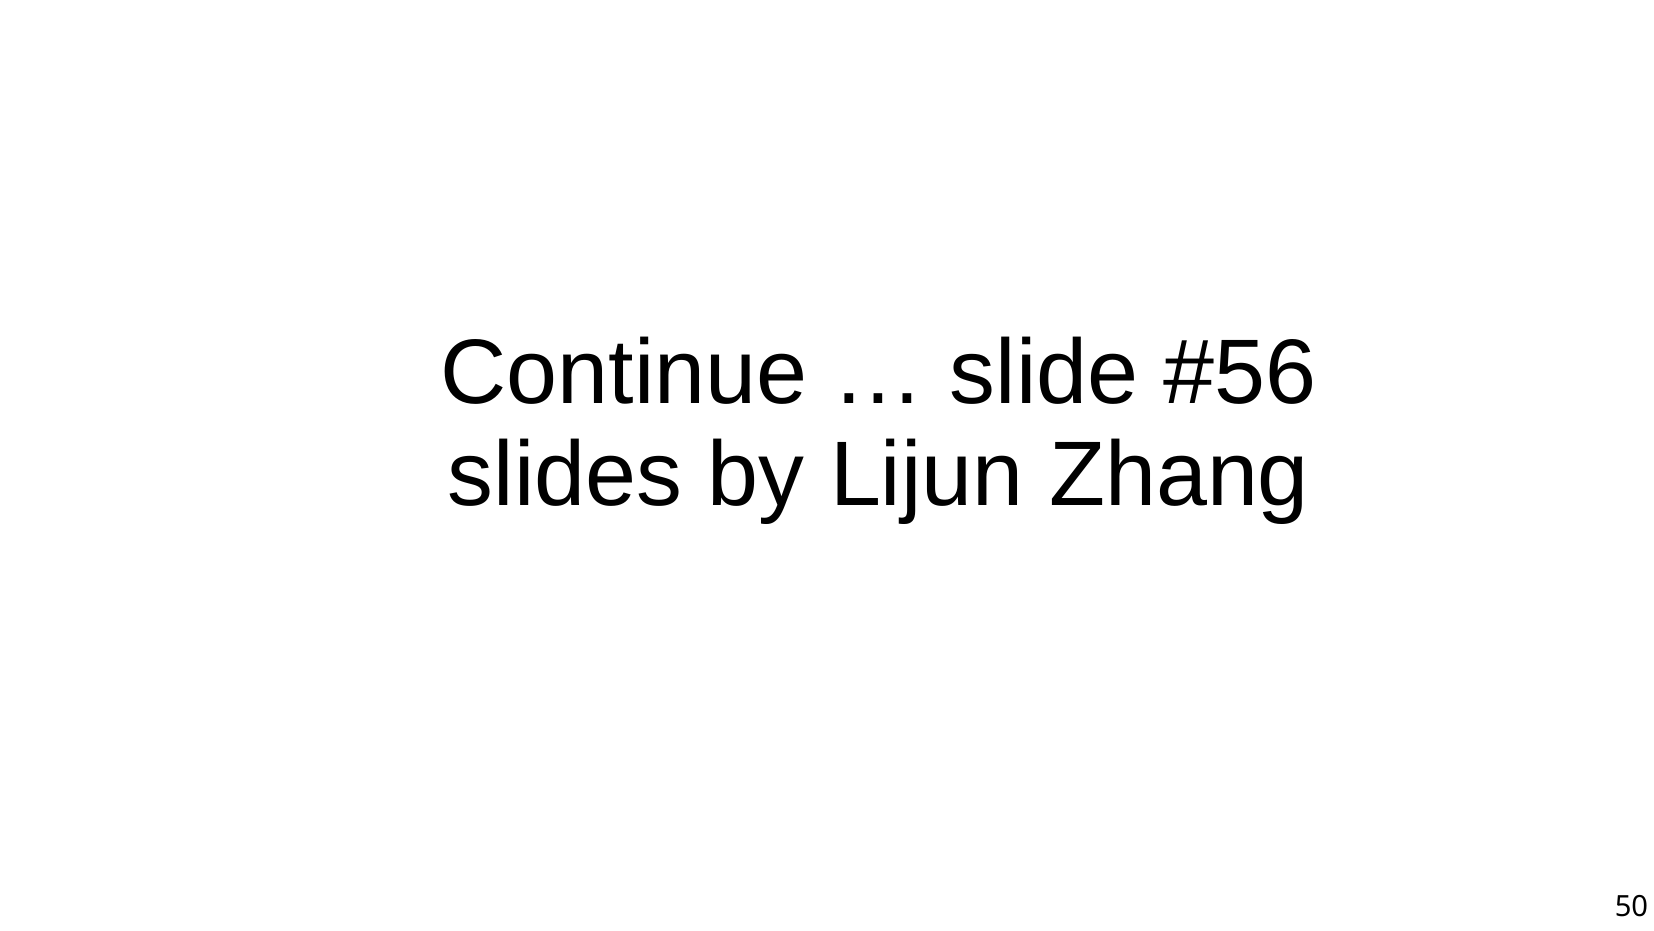

# Continue … slide #56 slides by Lijun Zhang
50